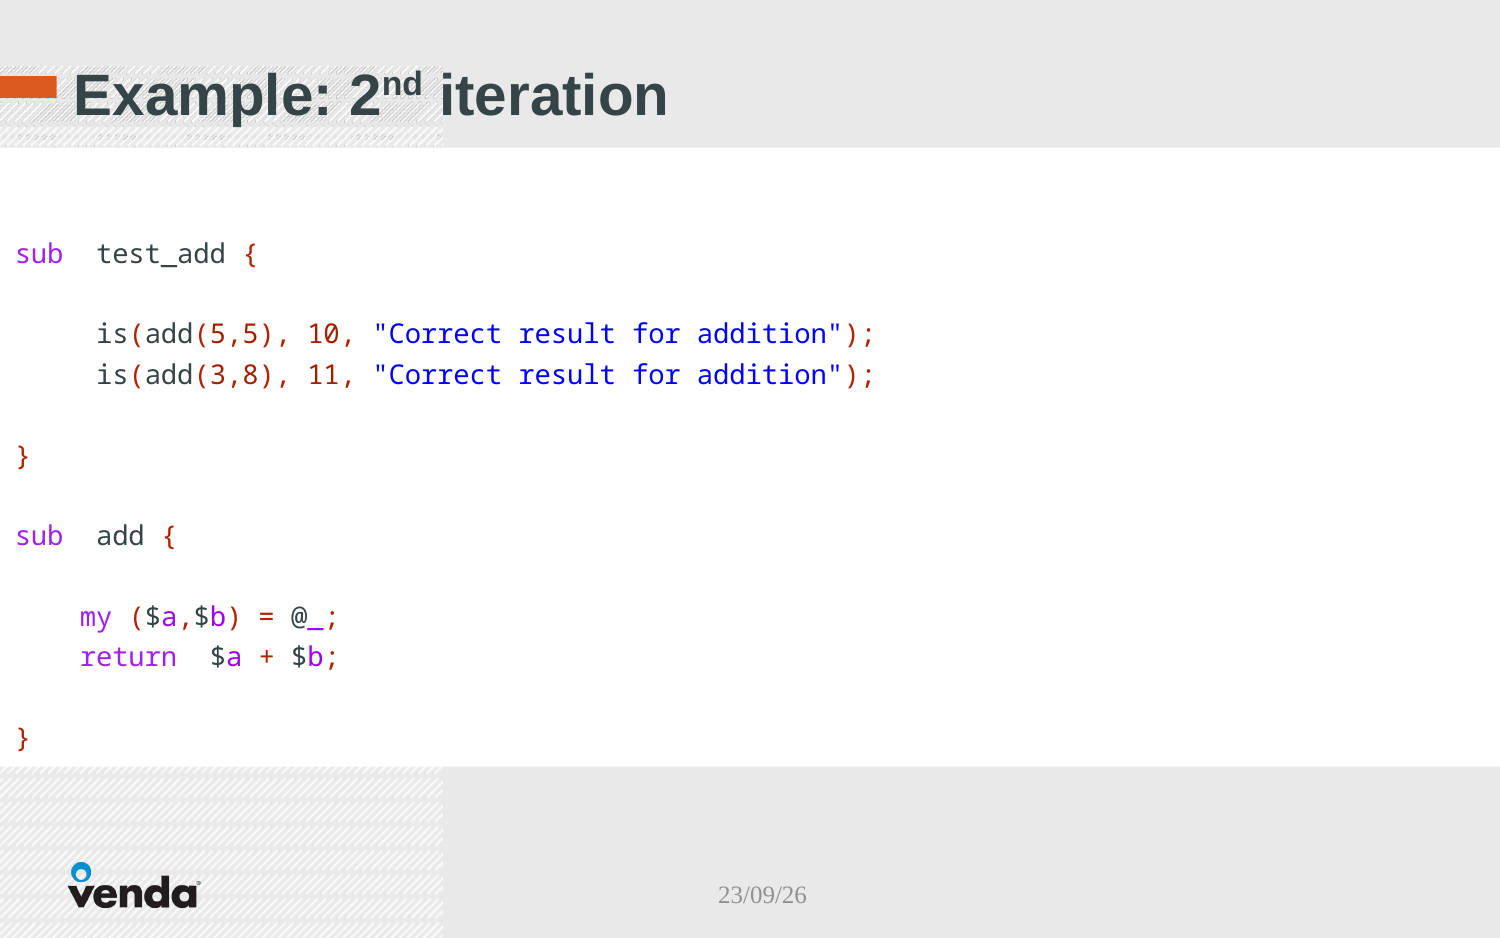

# Example: 2nd iteration
sub test_add {
 is(add(5,5), 10, "Correct result for addition");
 is(add(3,8), 11, "Correct result for addition");
}
sub add {
 my ($a,$b) = @_;
 return $a + $b;
}